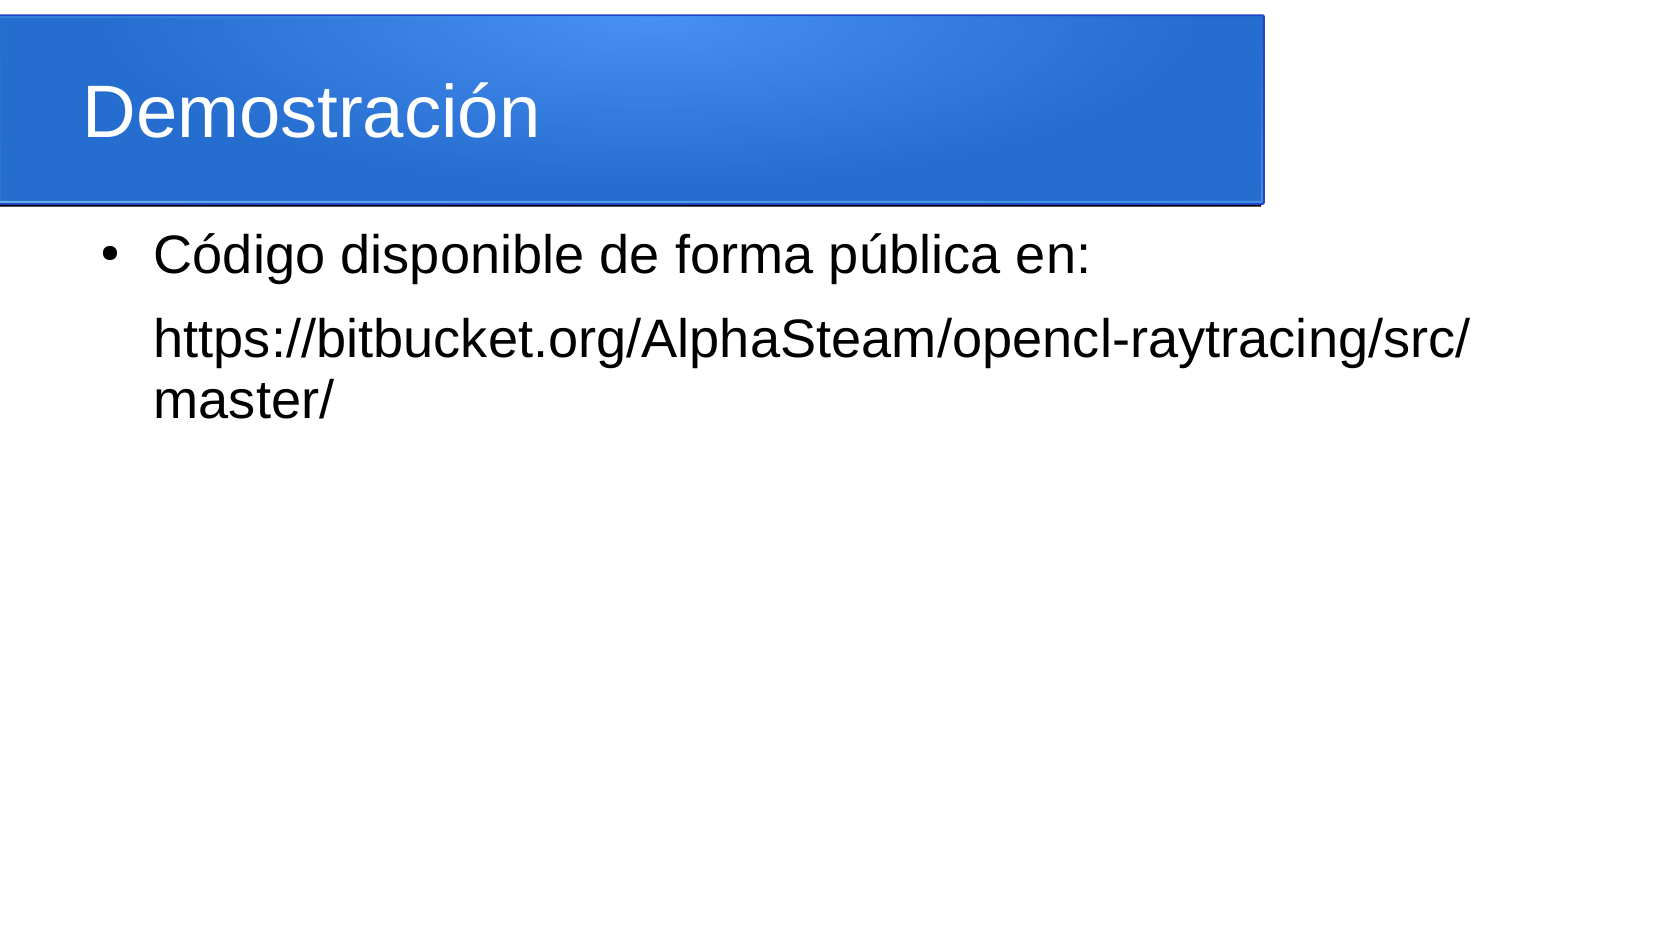

# Demostración
Código disponible de forma pública en:
https://bitbucket.org/AlphaSteam/opencl-raytracing/src/master/